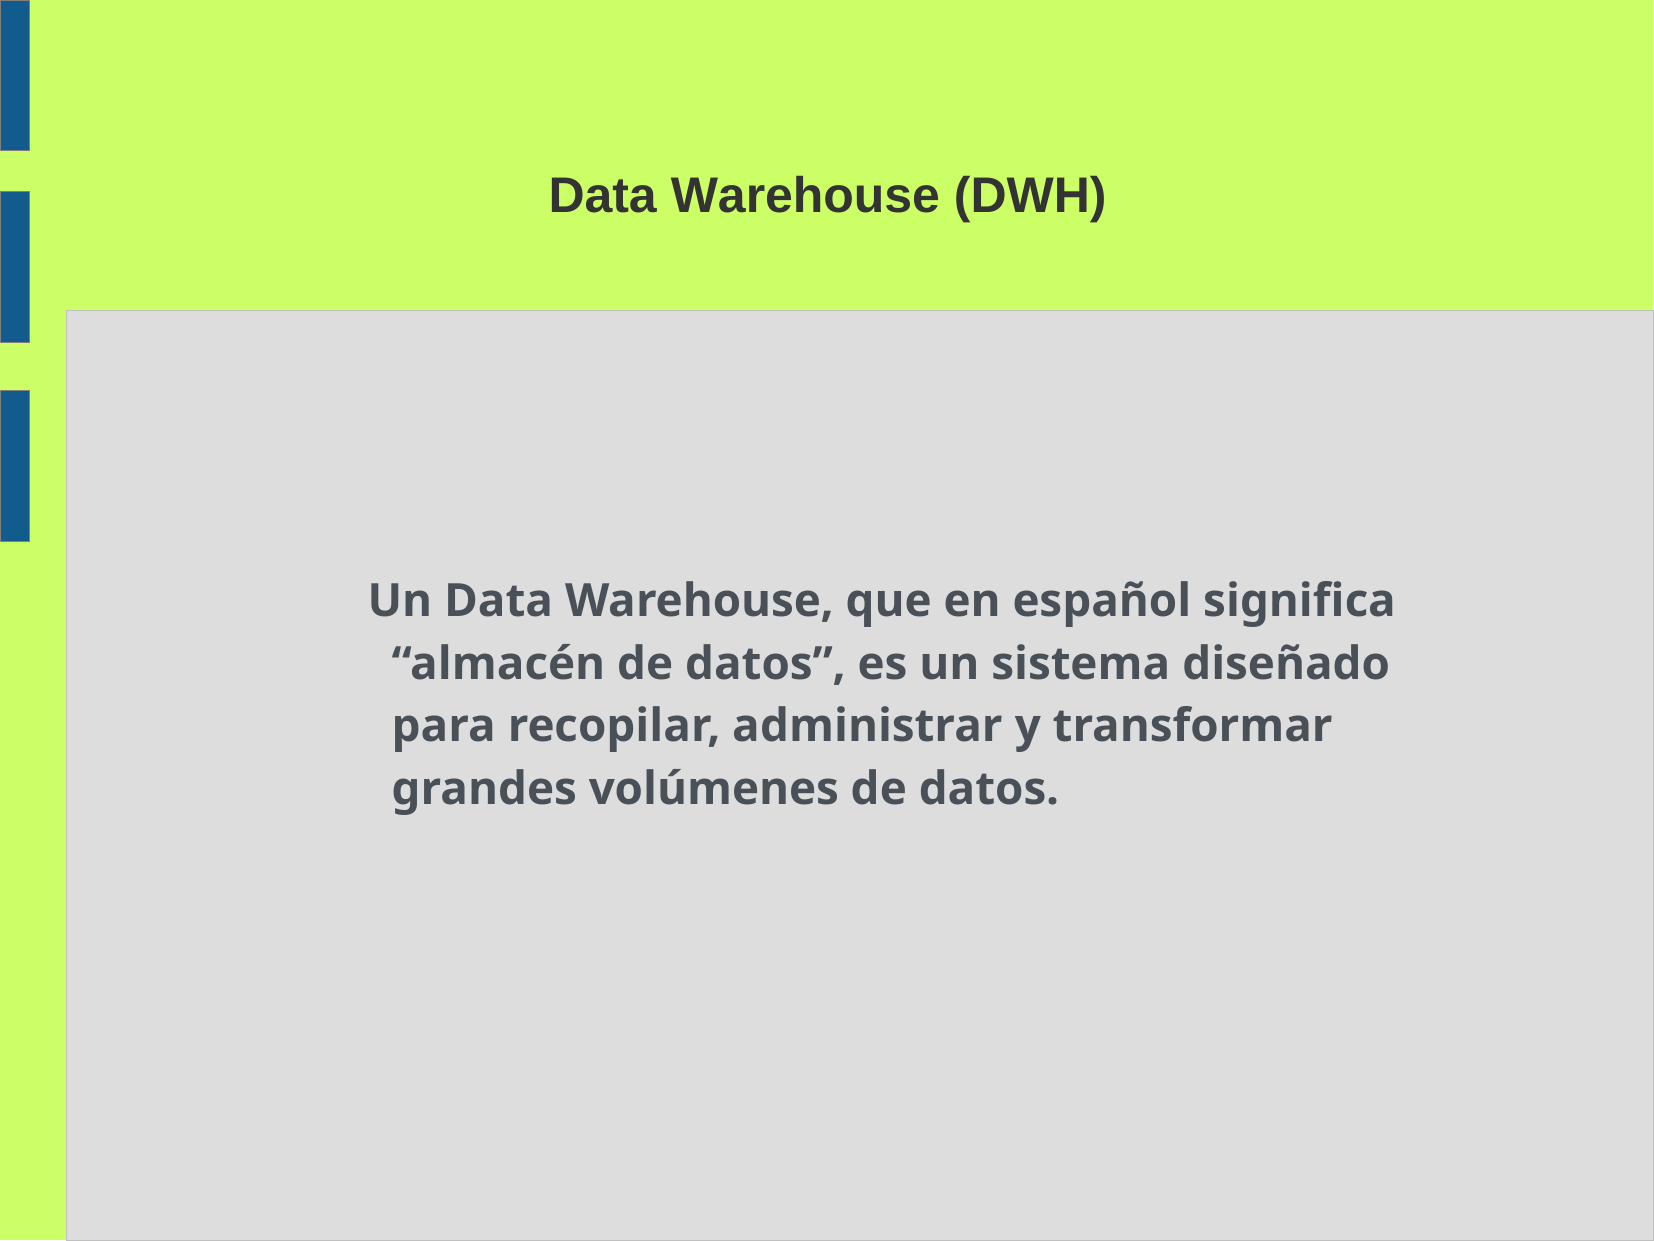

# Data Warehouse (DWH)
 Un Data Warehouse, que en español significa “almacén de datos”, es un sistema diseñado para recopilar, administrar y transformar grandes volúmenes de datos.